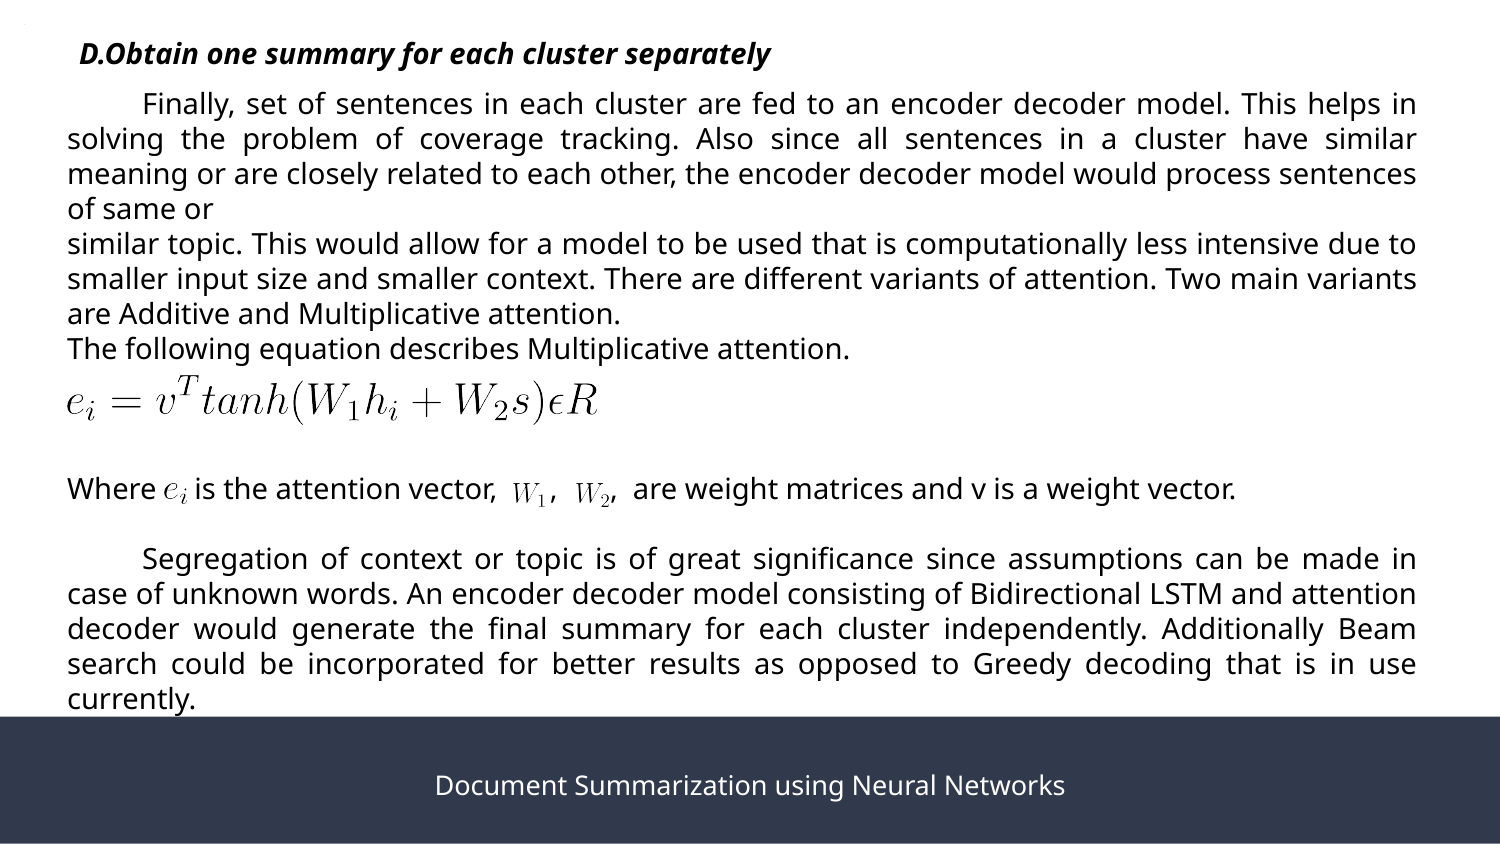

D.Obtain one summary for each cluster separately
	Finally, set of sentences in each cluster are fed to an encoder decoder model. This helps in solving the problem of coverage tracking. Also since all sentences in a cluster have similar meaning or are closely related to each other, the encoder decoder model would process sentences of same or
similar topic. This would allow for a model to be used that is computationally less intensive due to smaller input size and smaller context. There are different variants of attention. Two main variants are Additive and Multiplicative attention.
The following equation describes Multiplicative attention.
Where is the attention vector, , , are weight matrices and v is a weight vector.
	Segregation of context or topic is of great significance since assumptions can be made in case of unknown words. An encoder decoder model consisting of Bidirectional LSTM and attention decoder would generate the final summary for each cluster independently. Additionally Beam search could be incorporated for better results as opposed to Greedy decoding that is in use currently.
# Document Summarization using Neural Networks